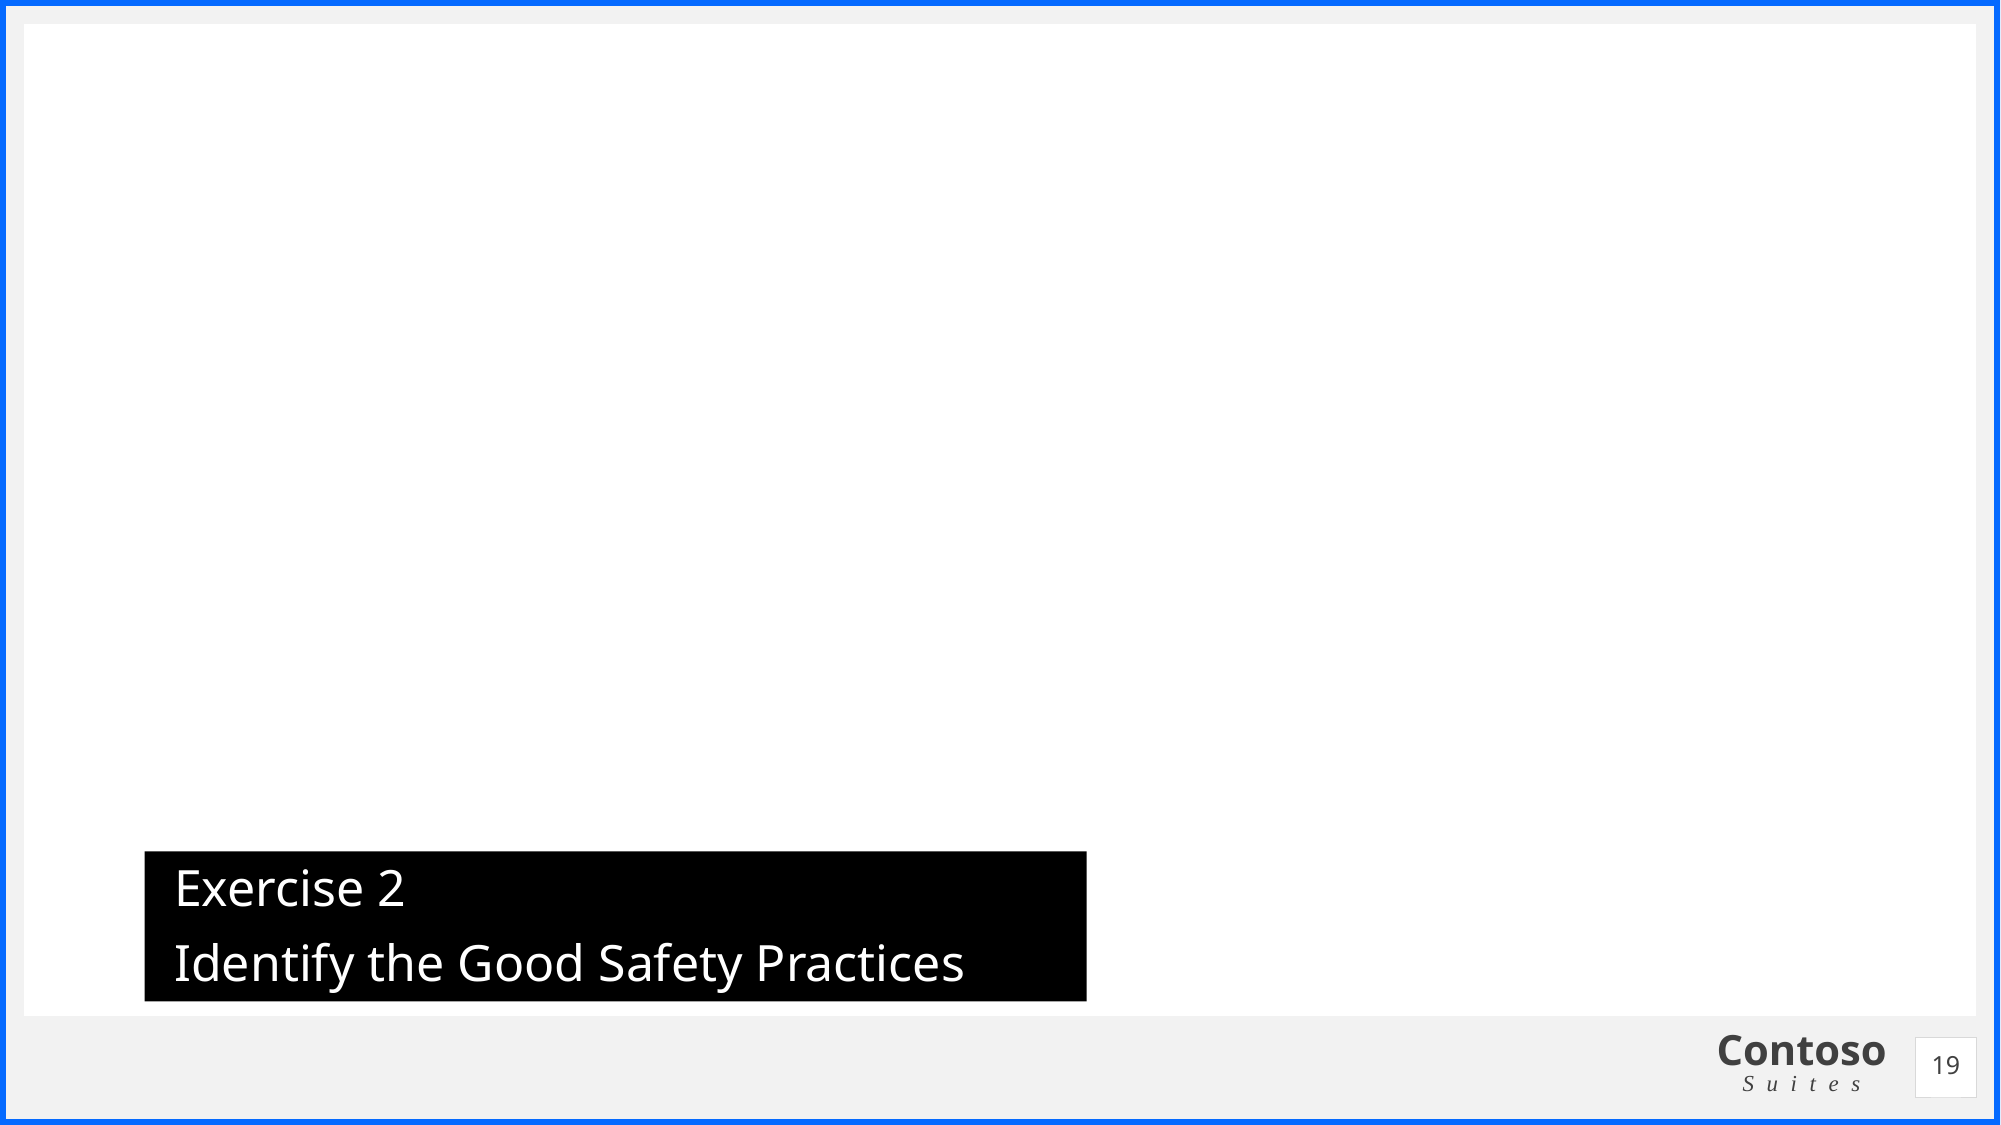

Large Image Slide
# Exercise 2
Identify the Good Safety Practices